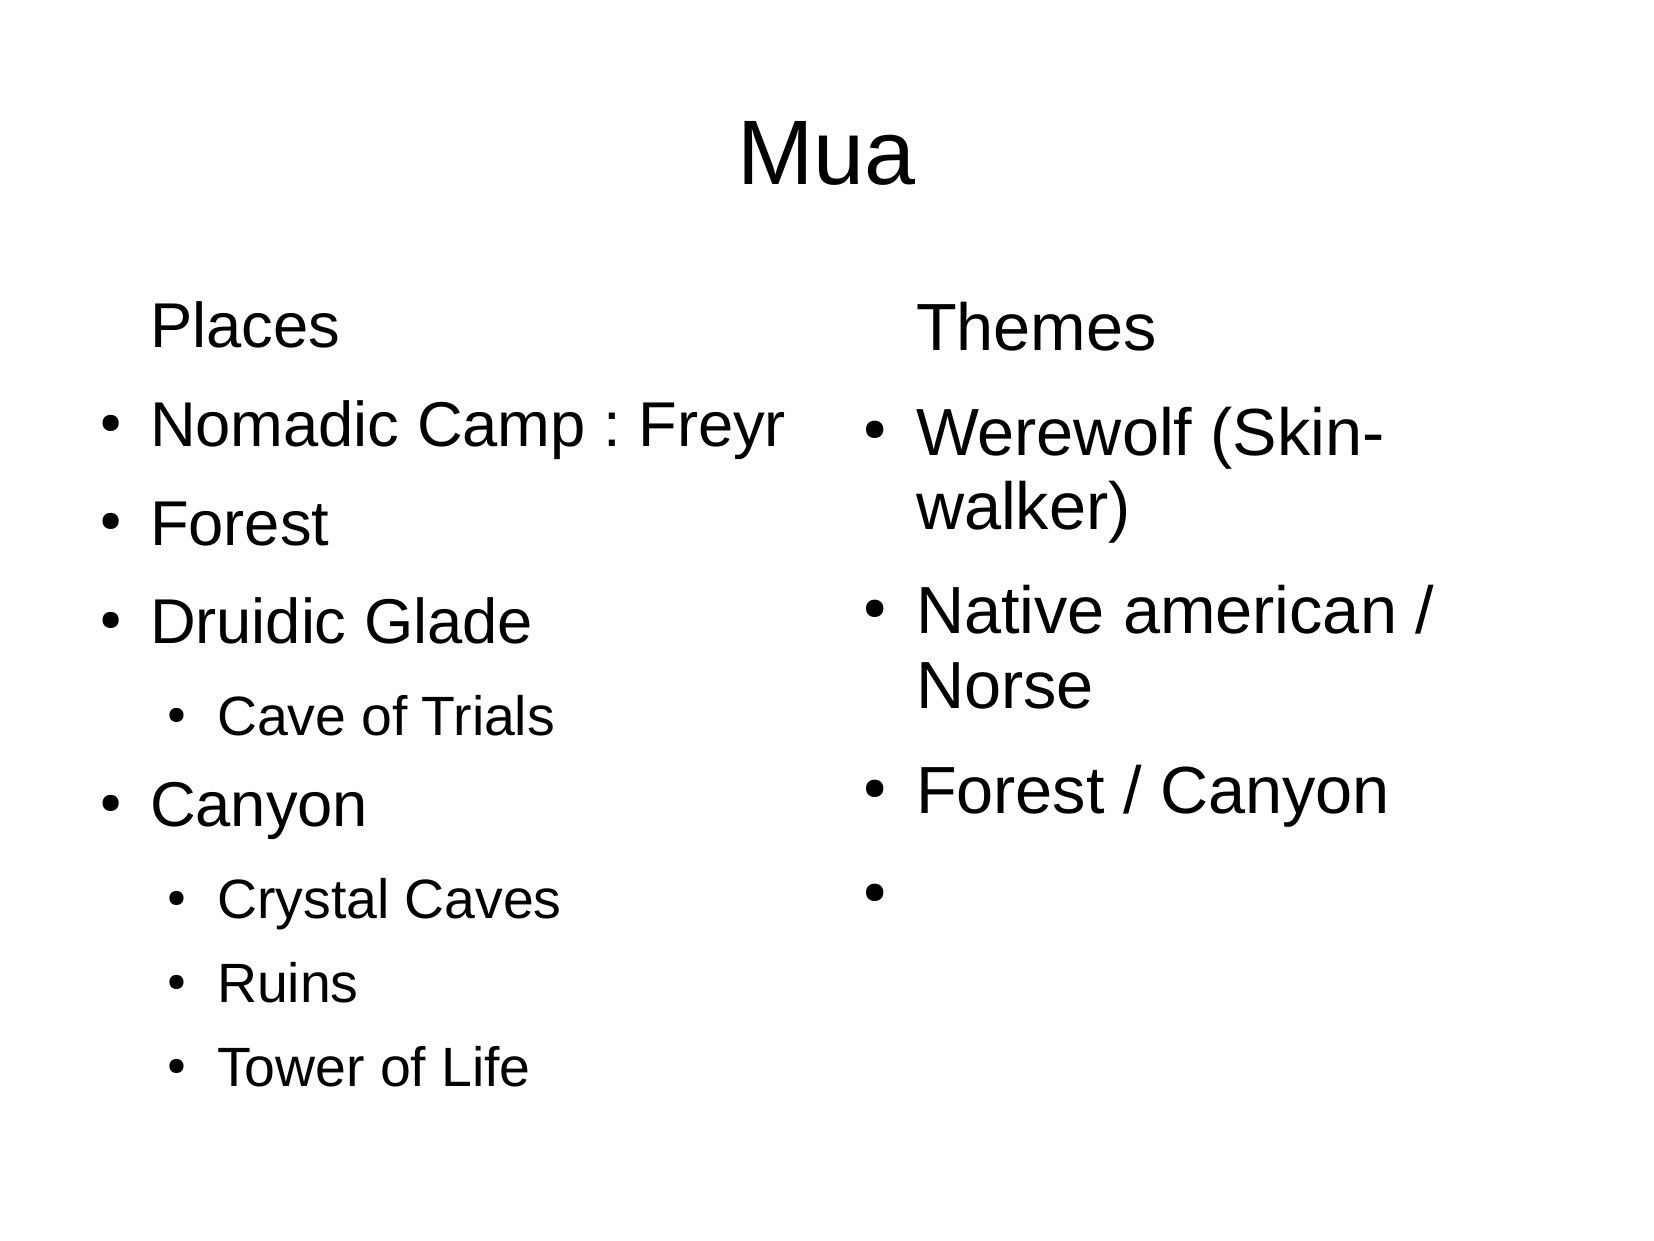

# Mua
Places
Nomadic Camp : Freyr
Forest
Druidic Glade
Cave of Trials
Canyon
Crystal Caves
Ruins
Tower of Life
Themes
Werewolf (Skin-walker)
Native american / Norse
Forest / Canyon